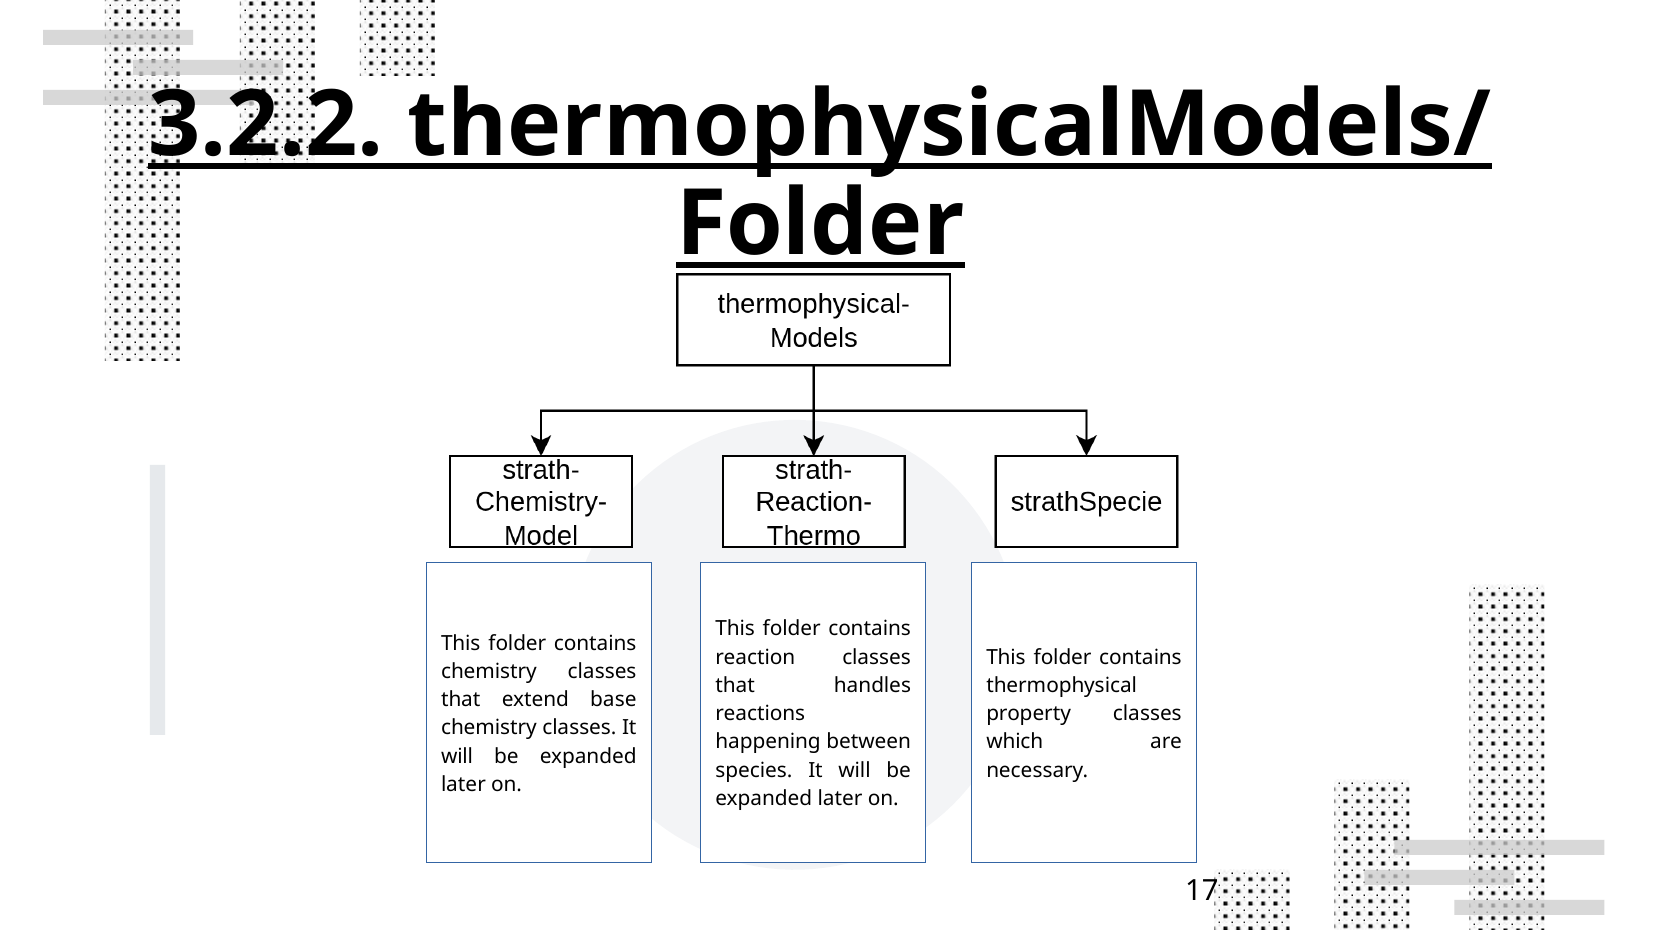

# 3.2.2. thermophysicalModels/ Folder
This folder contains chemistry classes that extend base chemistry classes. It will be expanded later on.
This folder contains reaction classes that handles reactions happening between species. It will be expanded later on.
This folder contains thermophysical property classes which are necessary.
17